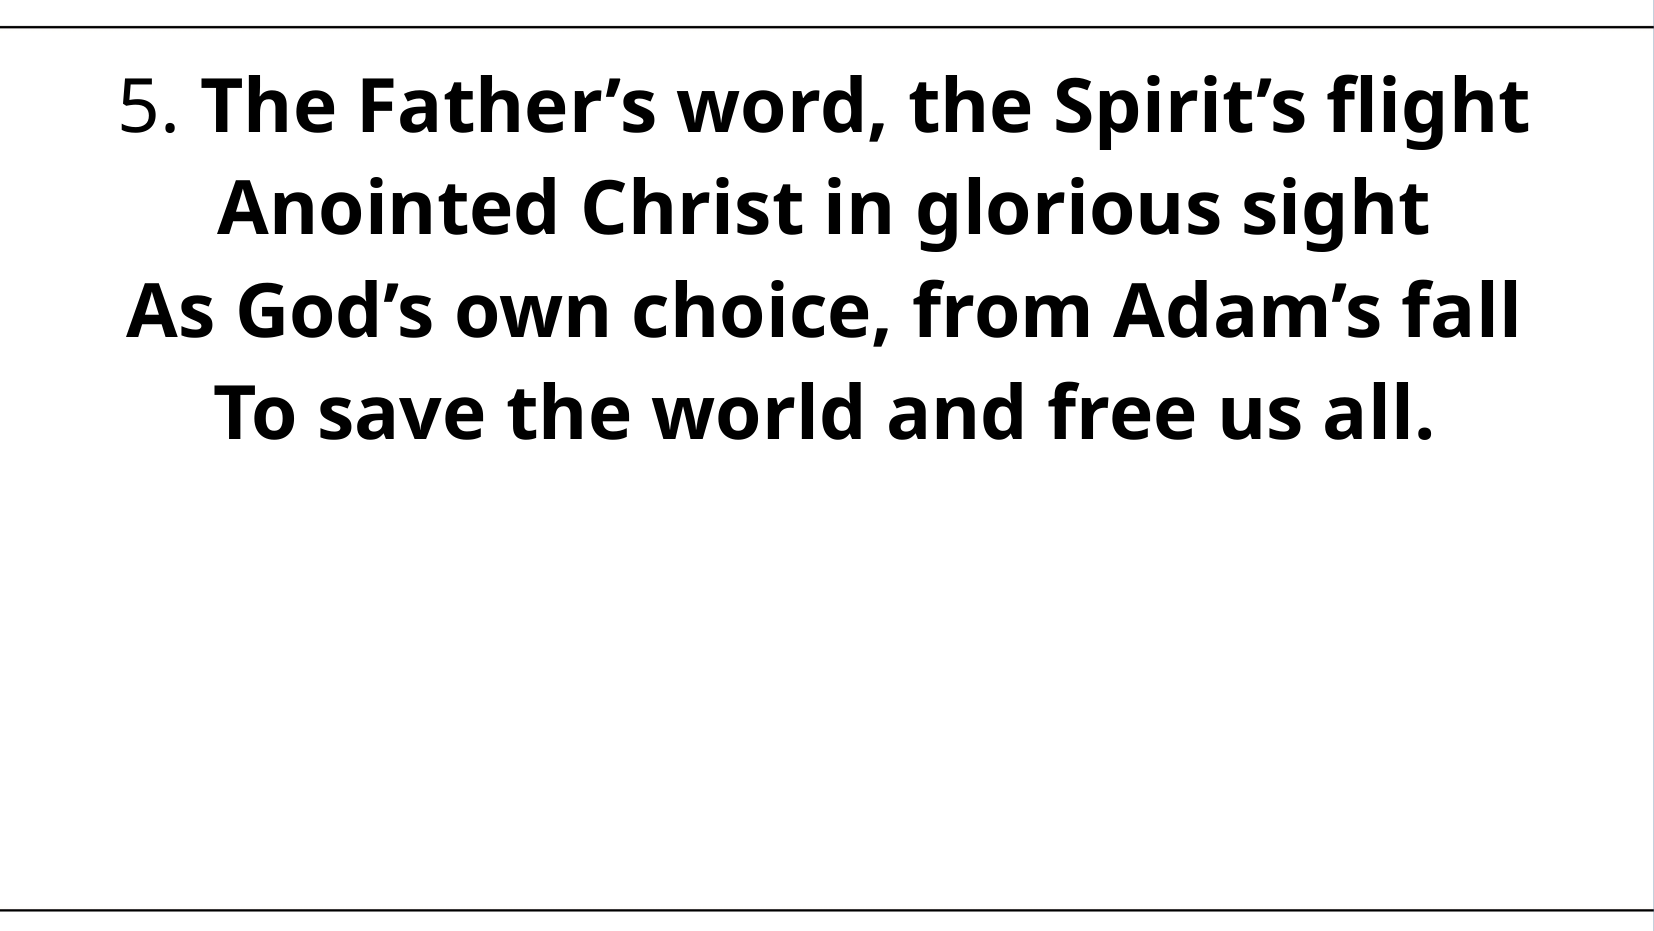

5. The Father’s word, the Spirit’s flight
Anointed Christ in glorious sight
As God’s own choice, from Adam’s fall
To save the world and free us all.